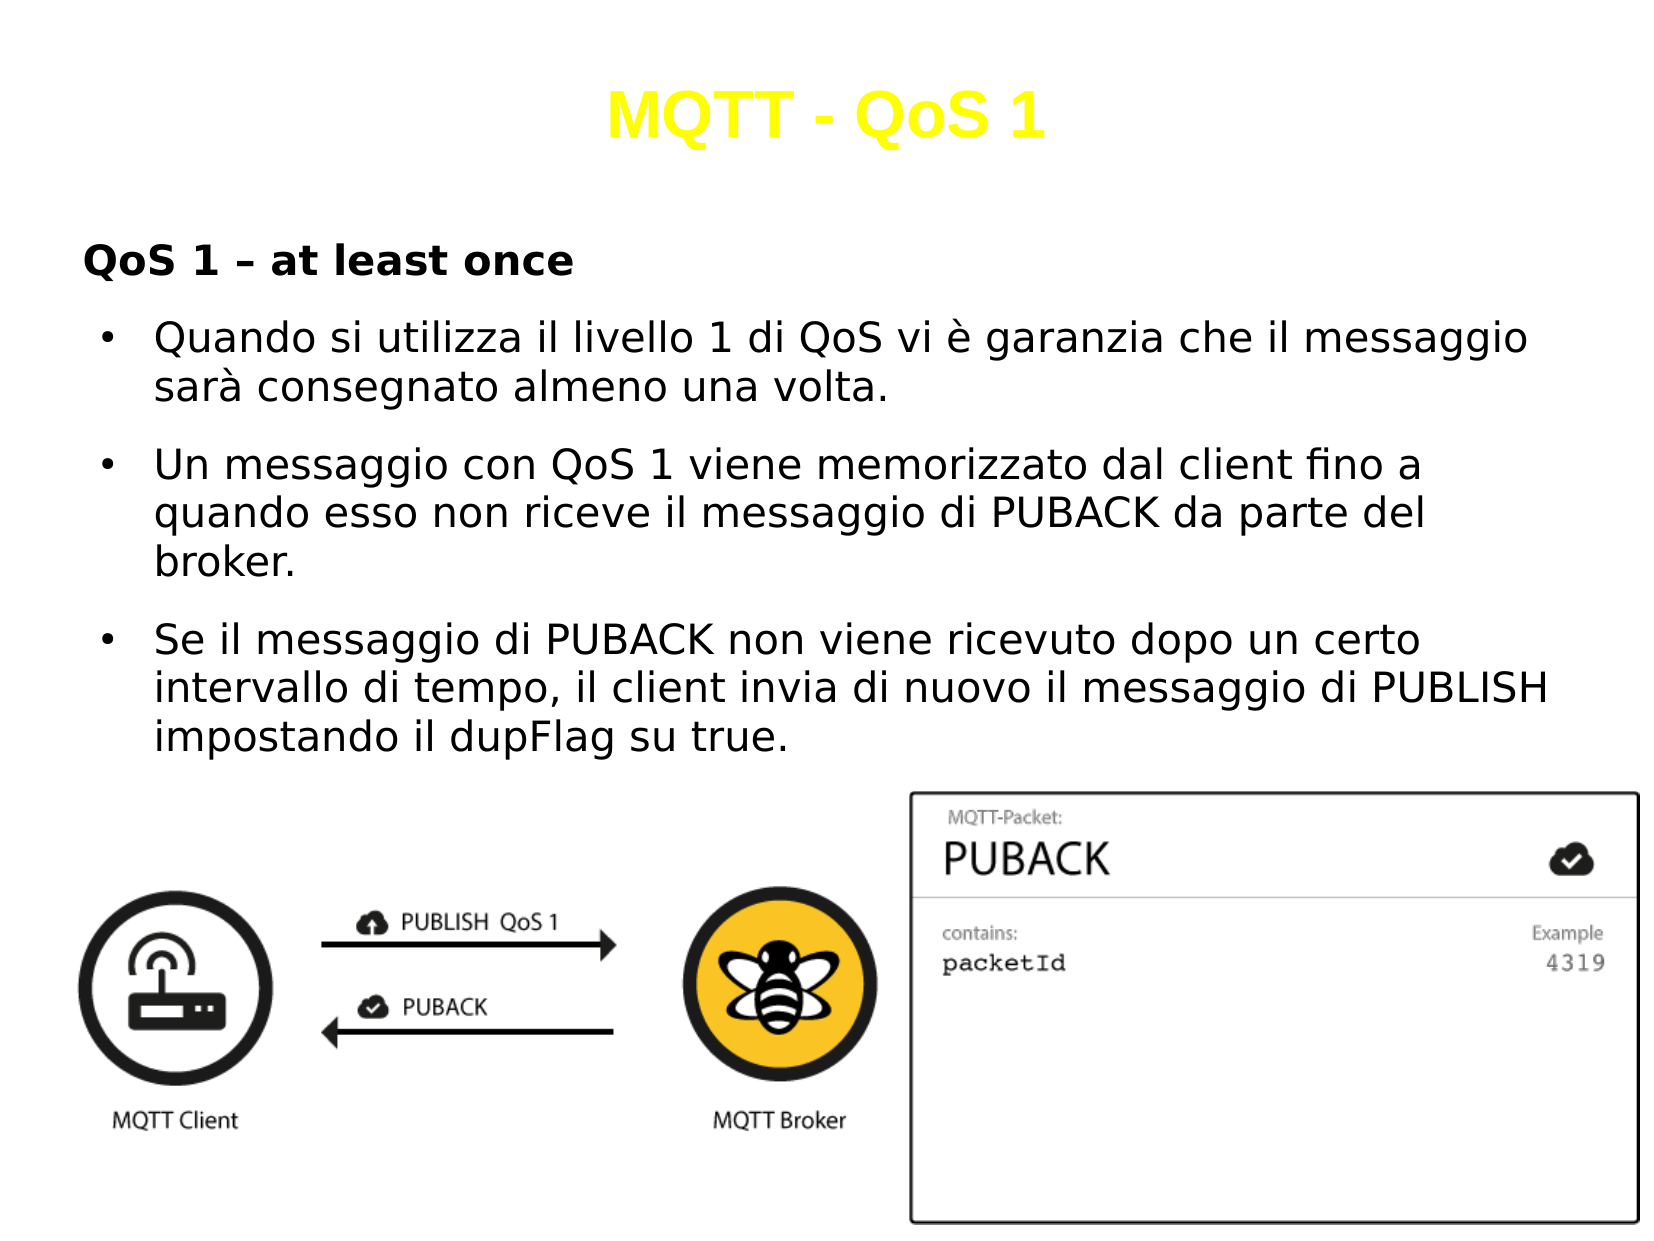

# MQTT - QoS 1
QoS 1 – at least once
Quando si utilizza il livello 1 di QoS vi è garanzia che il messaggio sarà consegnato almeno una volta.
Un messaggio con QoS 1 viene memorizzato dal client fino a quando esso non riceve il messaggio di PUBACK da parte del broker.
Se il messaggio di PUBACK non viene ricevuto dopo un certo intervallo di tempo, il client invia di nuovo il messaggio di PUBLISH impostando il dupFlag su true.